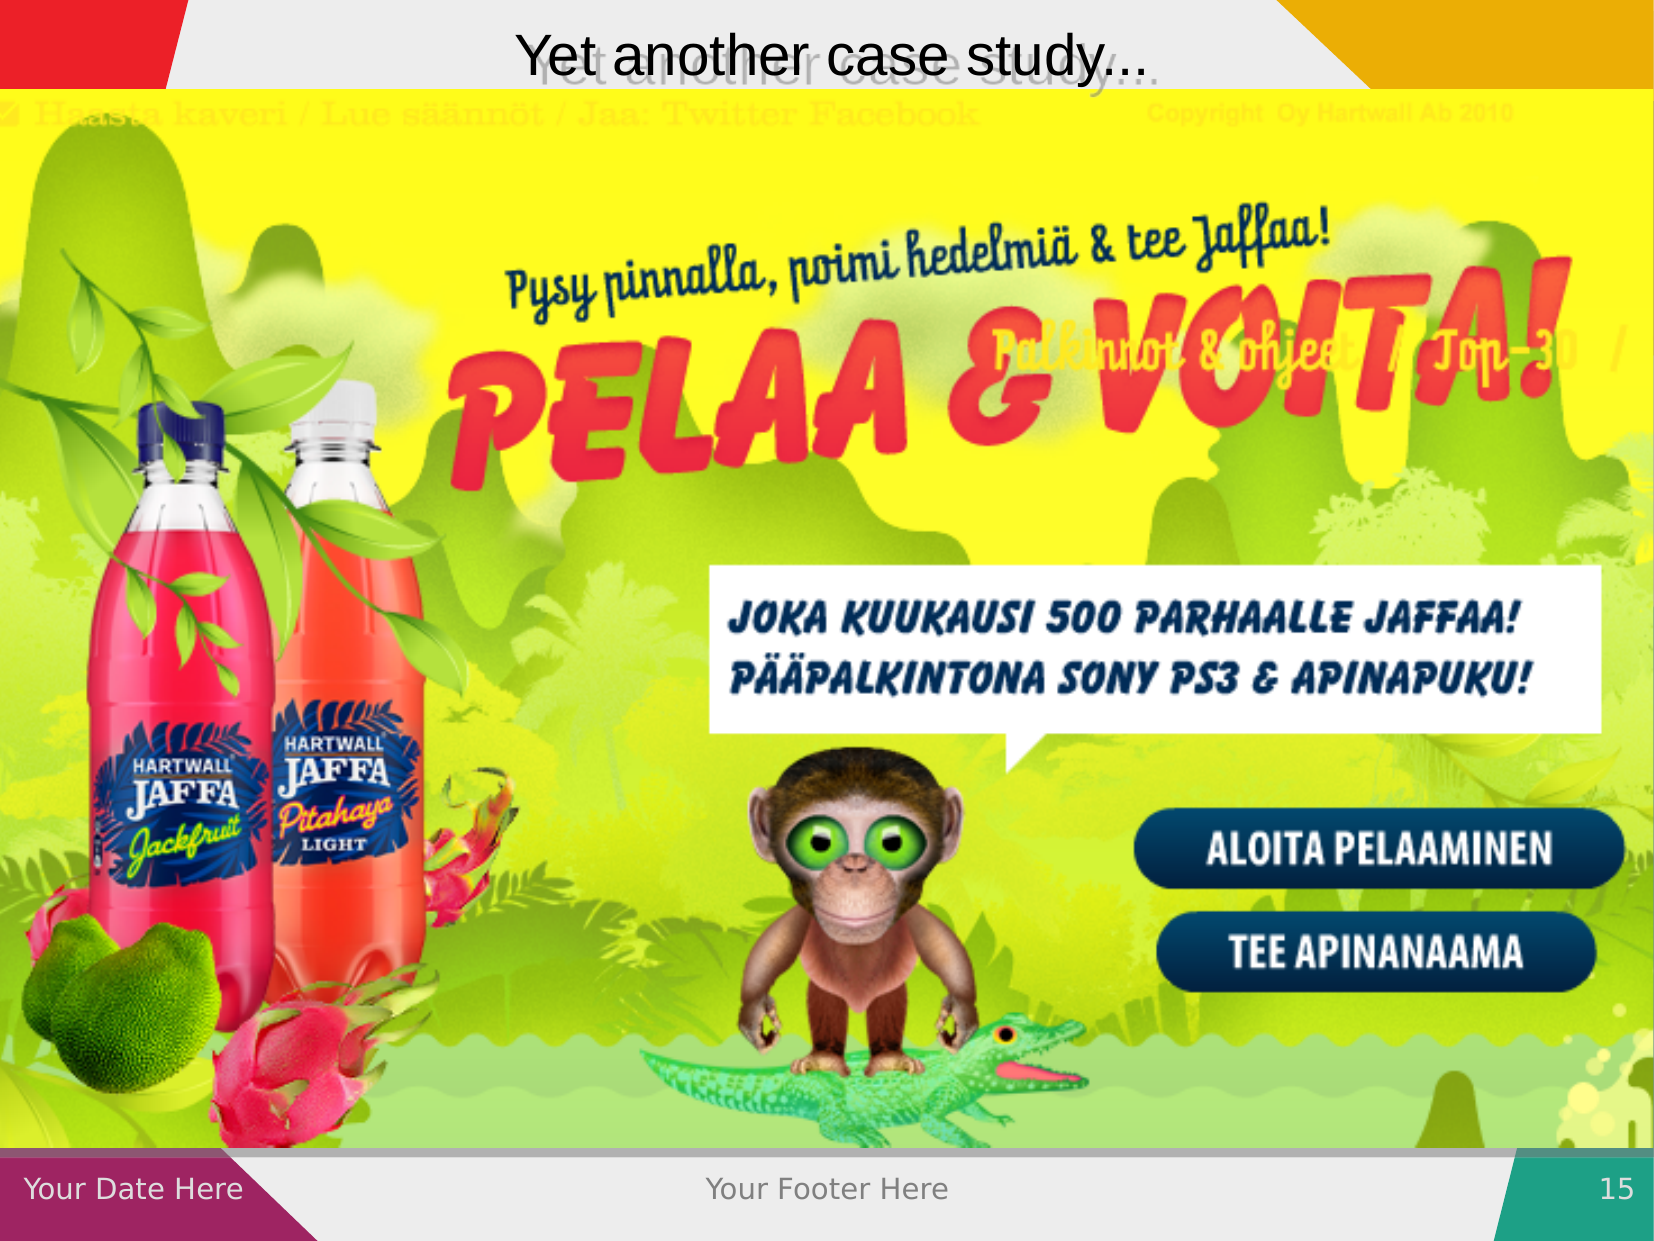

Yet another case study...
Your Date Here
Your Footer Here
15